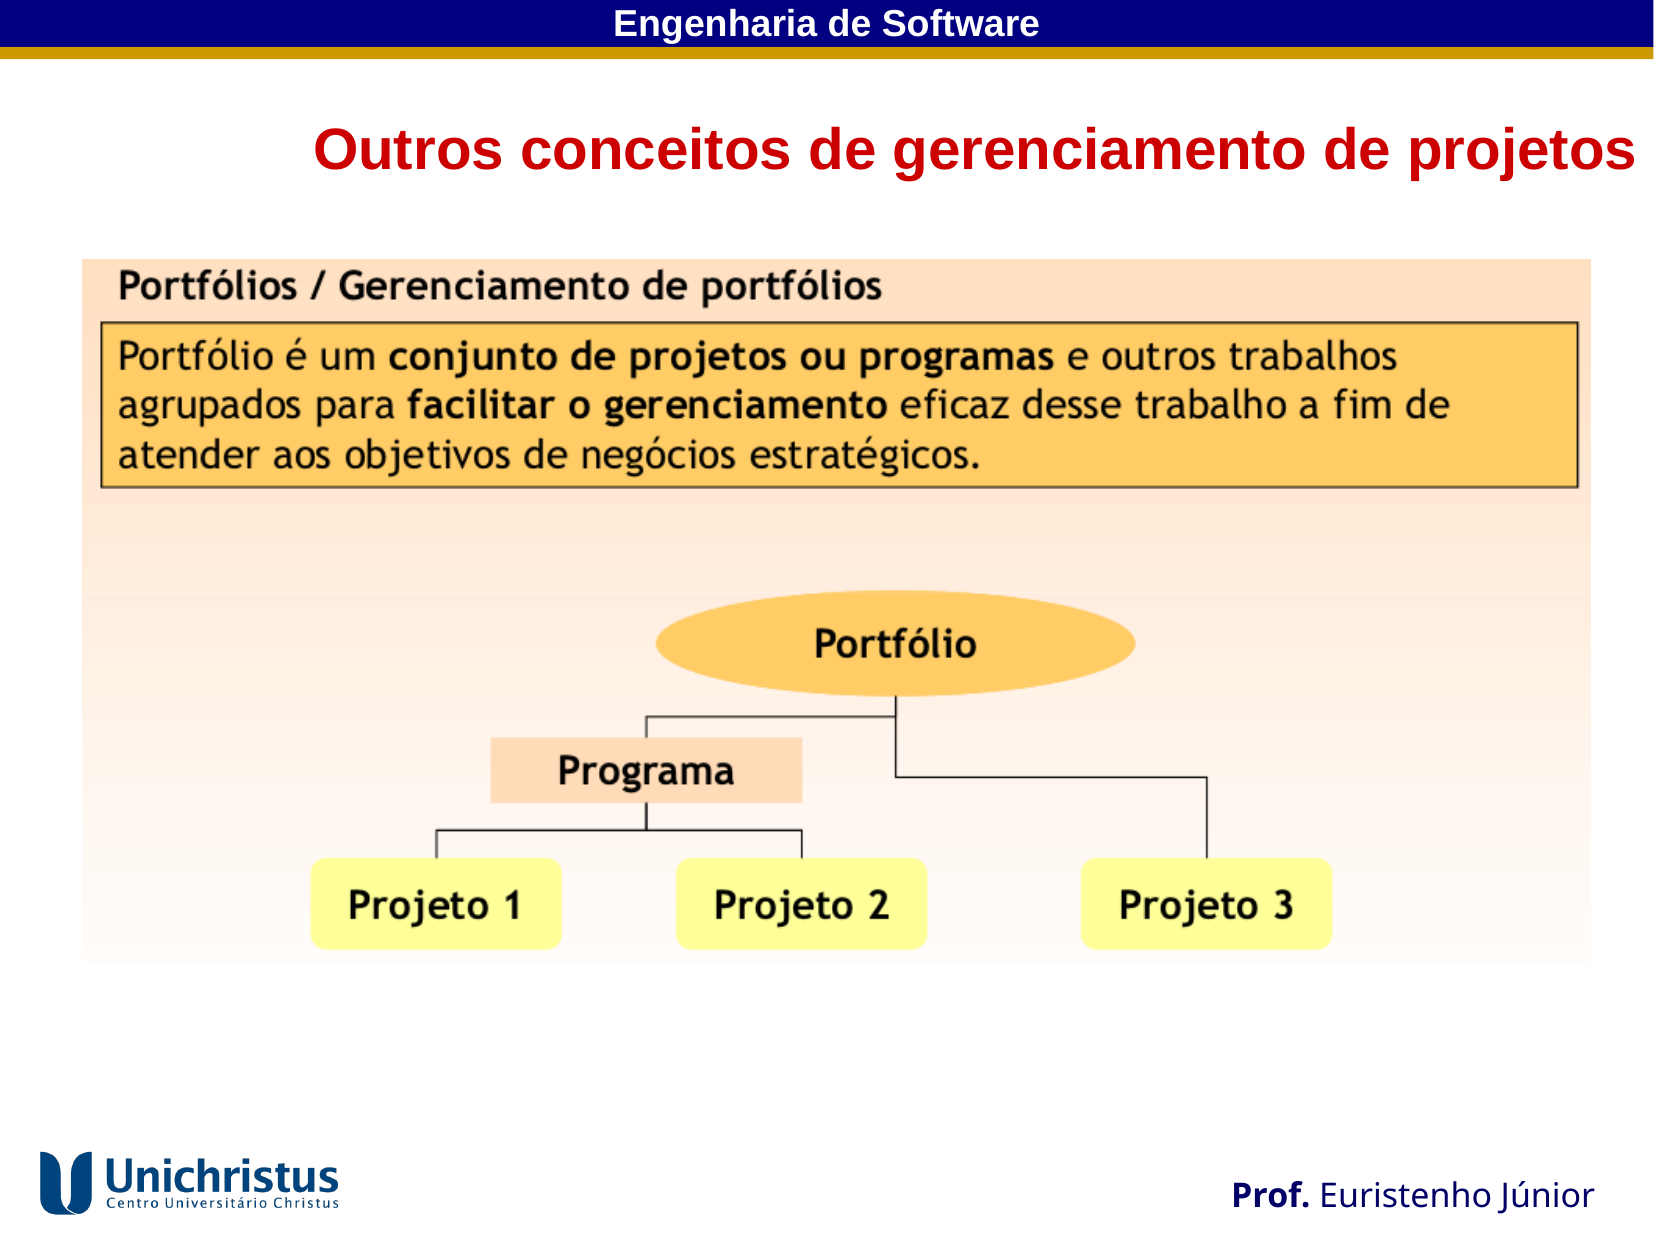

Engenharia de Software
Outros conceitos de gerenciamento de projetos
Prof. Euristenho Júnior